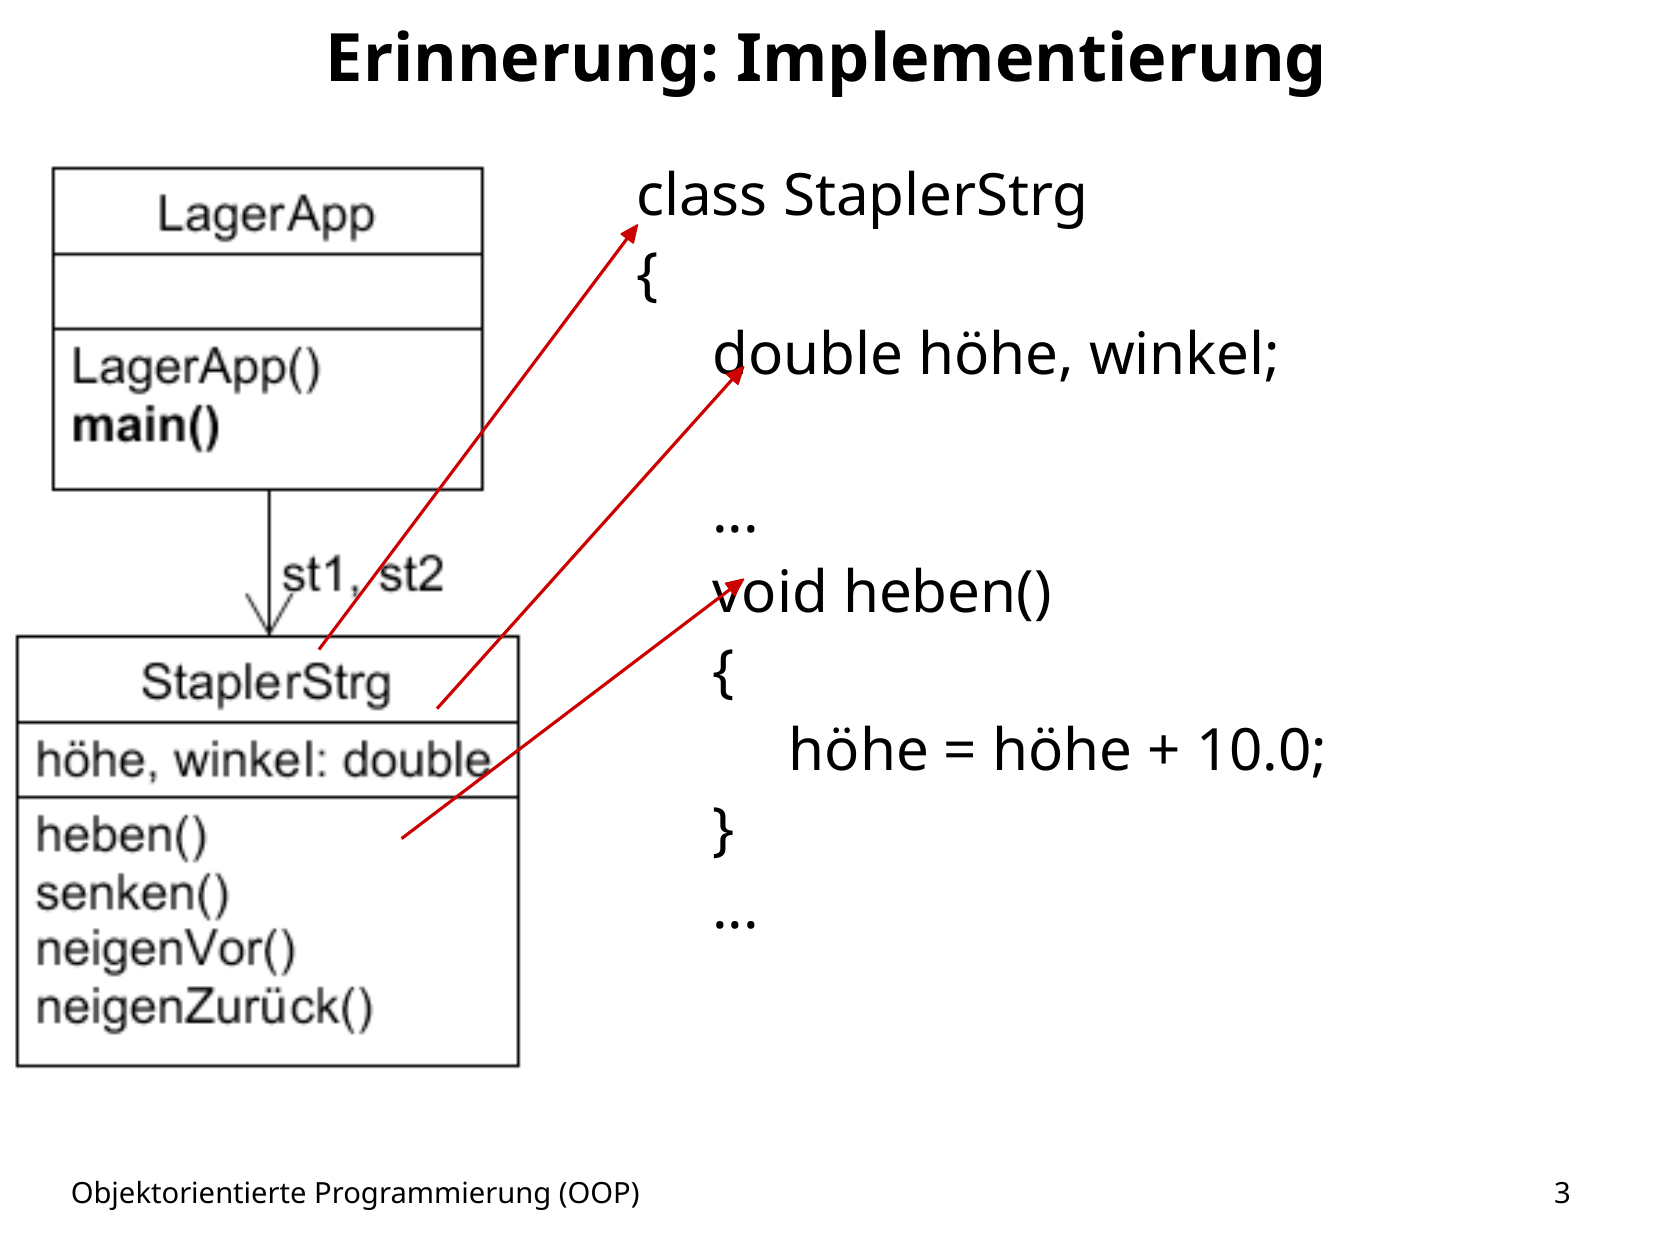

# Erinnerung: Implementierung
 class StaplerStrg
 {
 double höhe, winkel;
 ...
 void heben()
 {
 höhe = höhe + 10.0;
 }
 ...
Objektorientierte Programmierung (OOP)
3